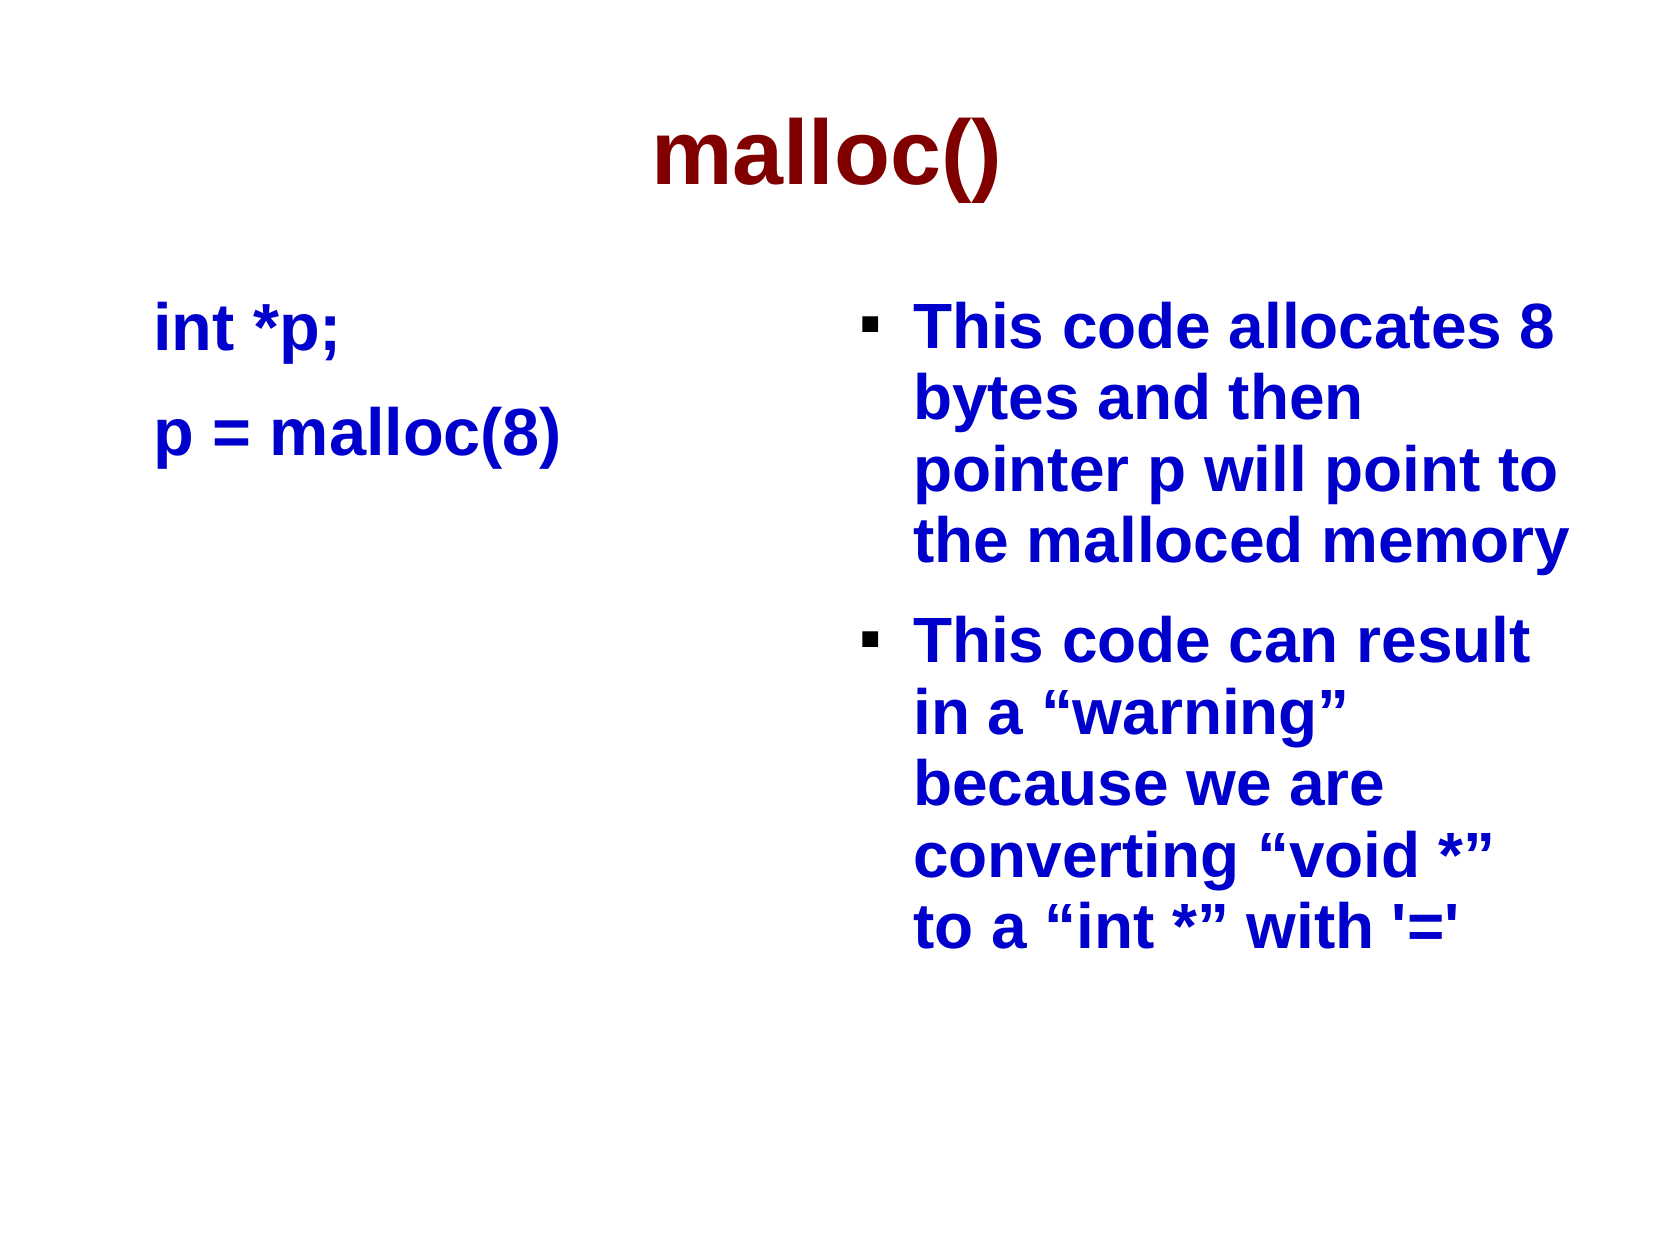

# malloc()
int *p;
p = malloc(8)
This code allocates 8 bytes and then pointer p will point to the malloced memory
This code can result in a “warning” because we are converting “void *” to a “int *” with '='